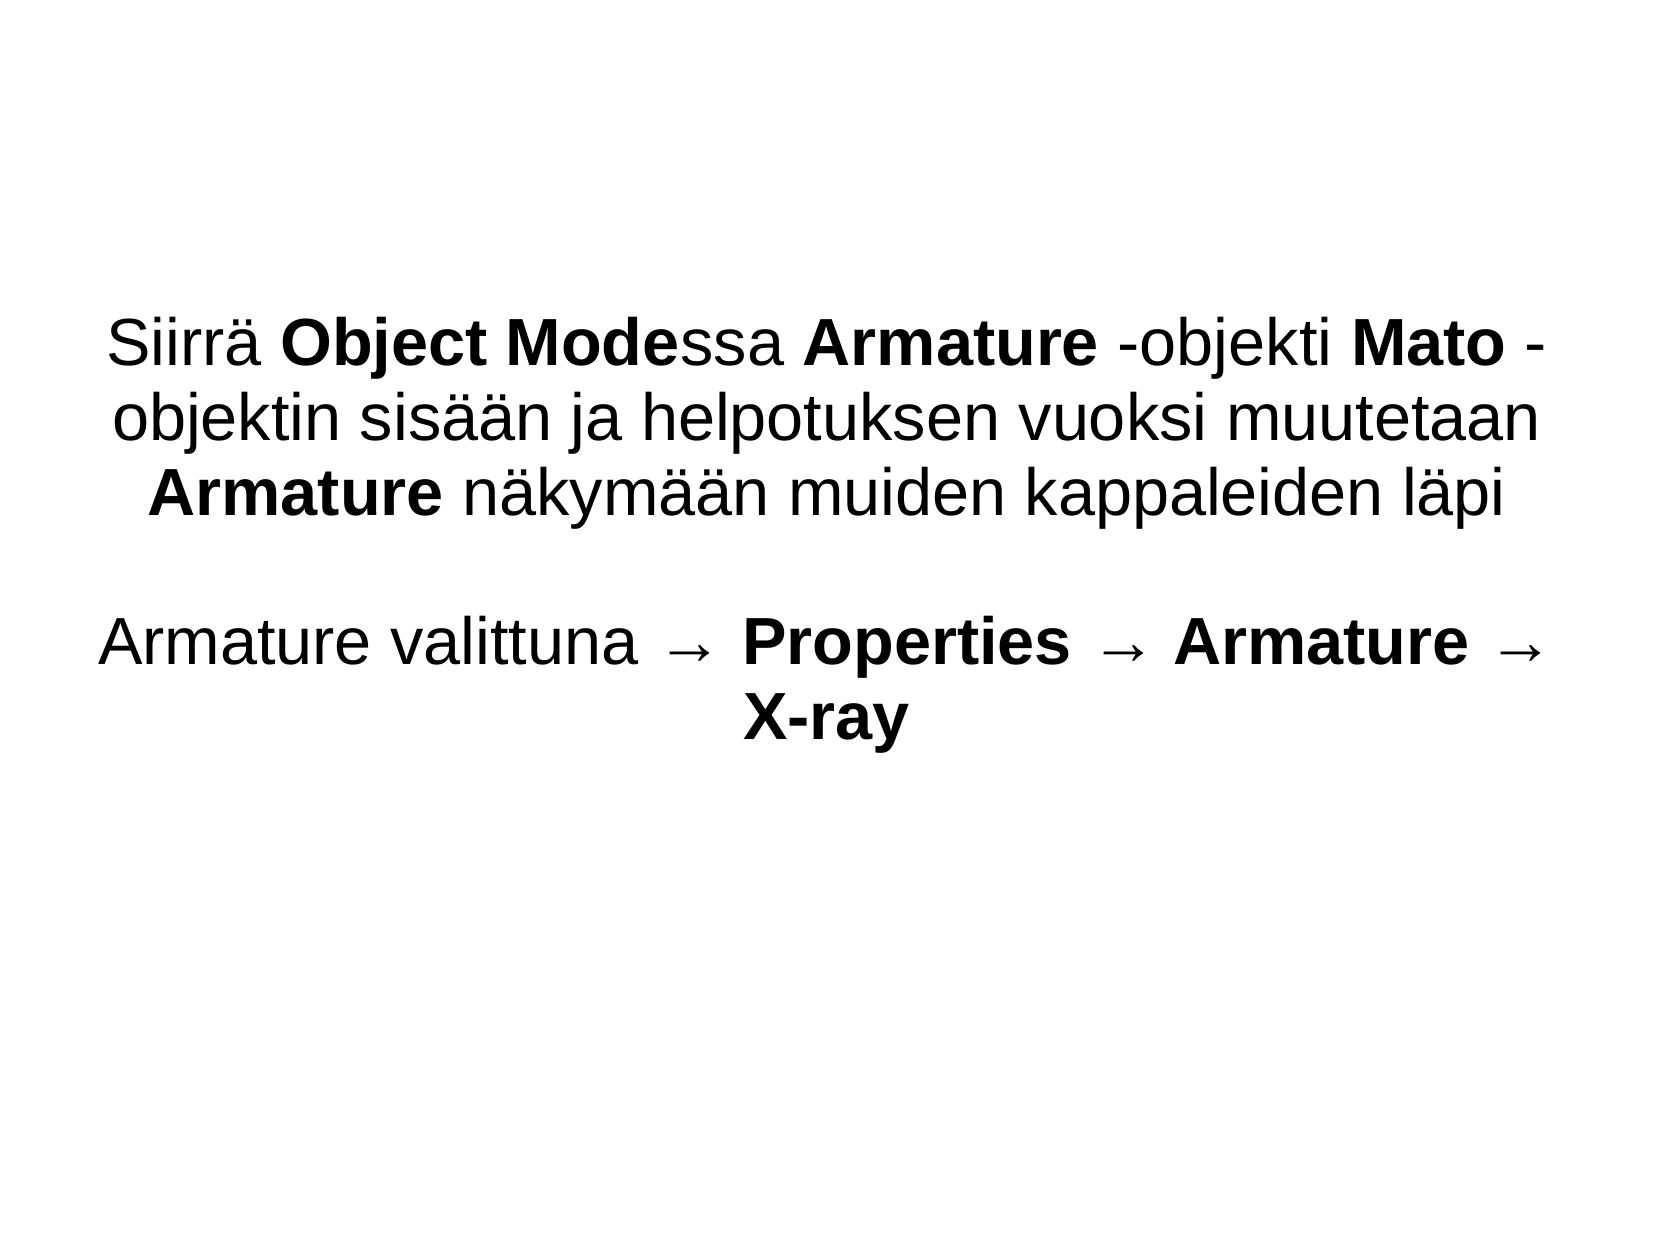

# Siirrä Object Modessa Armature -objekti Mato -objektin sisään ja helpotuksen vuoksi muutetaan Armature näkymään muiden kappaleiden läpi
Armature valittuna → Properties → Armature → X-ray